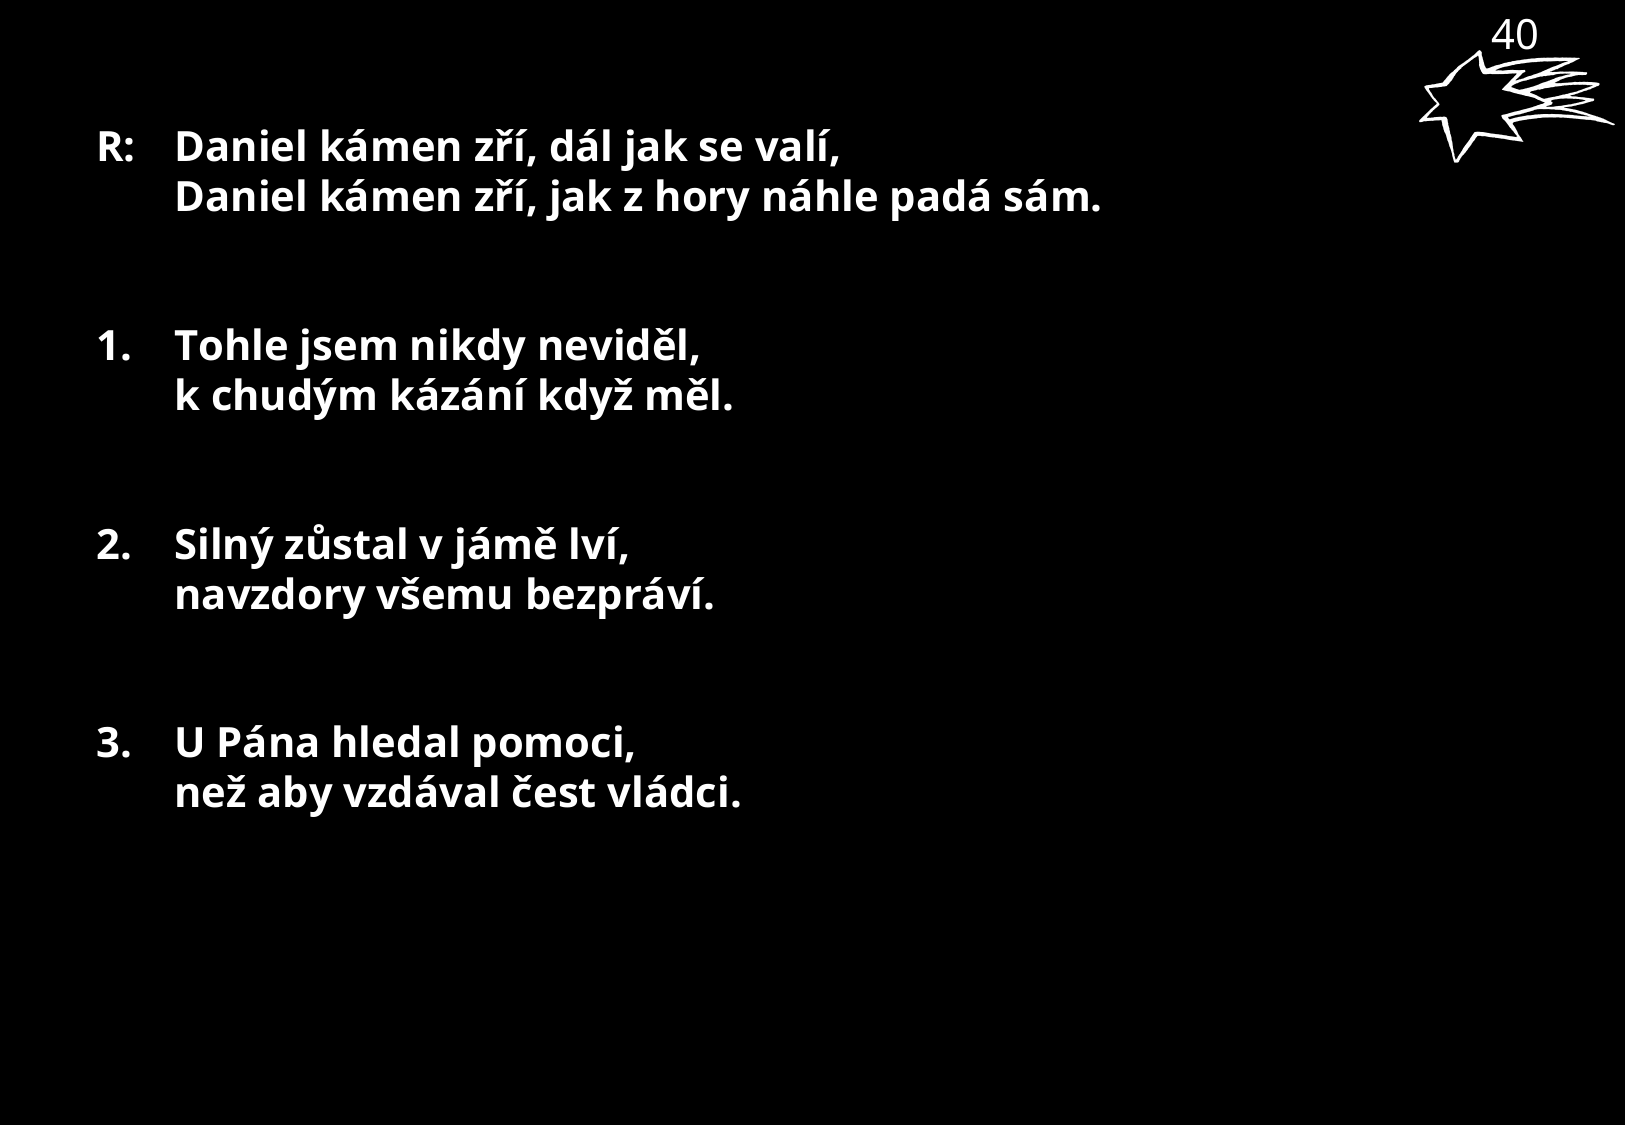

40
# R: 	Daniel kámen zří, dál jak se valí, Daniel kámen zří, jak z hory náhle padá sám.
Tohle jsem nikdy neviděl,
k chudým kázání když měl.
Silný zůstal v jámě lví,
navzdory všemu bezpráví.
U Pána hledal pomoci,
než aby vzdával čest vládci.